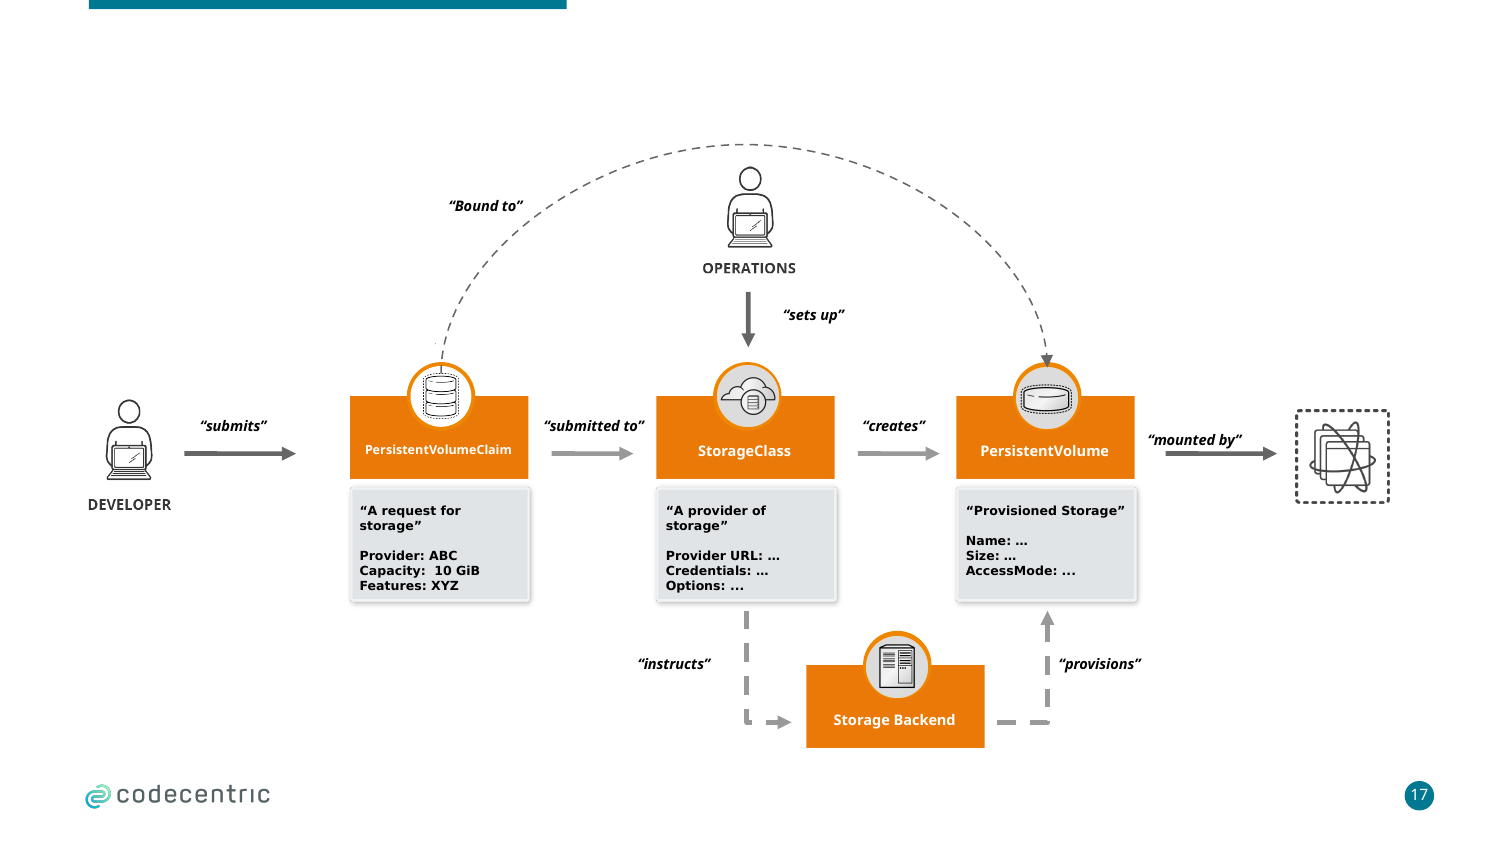

“Bound to”
“sets up”
“submits”
“submitted to”
“creates”
“mounted by”
PersistentVolumeClaim
StorageClass
PersistentVolume
“A request for storage”
Provider: ABC
Capacity: 10 GiB
Features: XYZ
“A provider of storage”
Provider URL: …
Credentials: …
Options: ...
“Provisioned Storage”
Name: …
Size: …
AccessMode: ...
“instructs”
“provisions”
Storage Backend